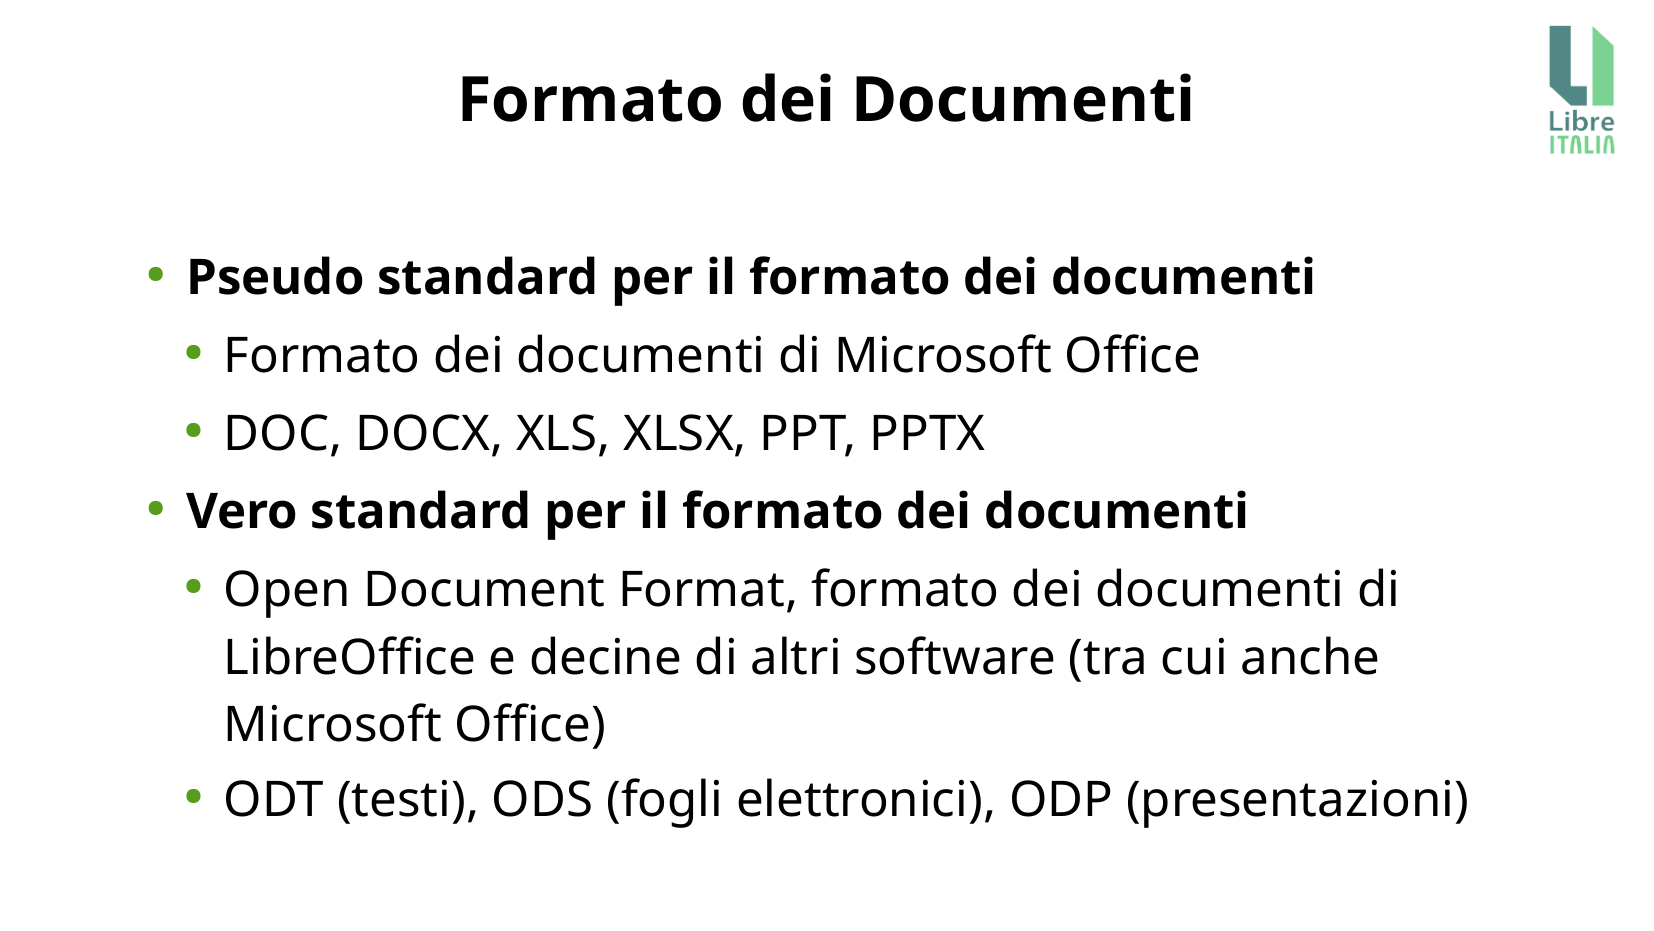

# Formato dei Documenti
Pseudo standard per il formato dei documenti
Formato dei documenti di Microsoft Office
DOC, DOCX, XLS, XLSX, PPT, PPTX
Vero standard per il formato dei documenti
Open Document Format, formato dei documenti di LibreOffice e decine di altri software (tra cui anche Microsoft Office)
ODT (testi), ODS (fogli elettronici), ODP (presentazioni)